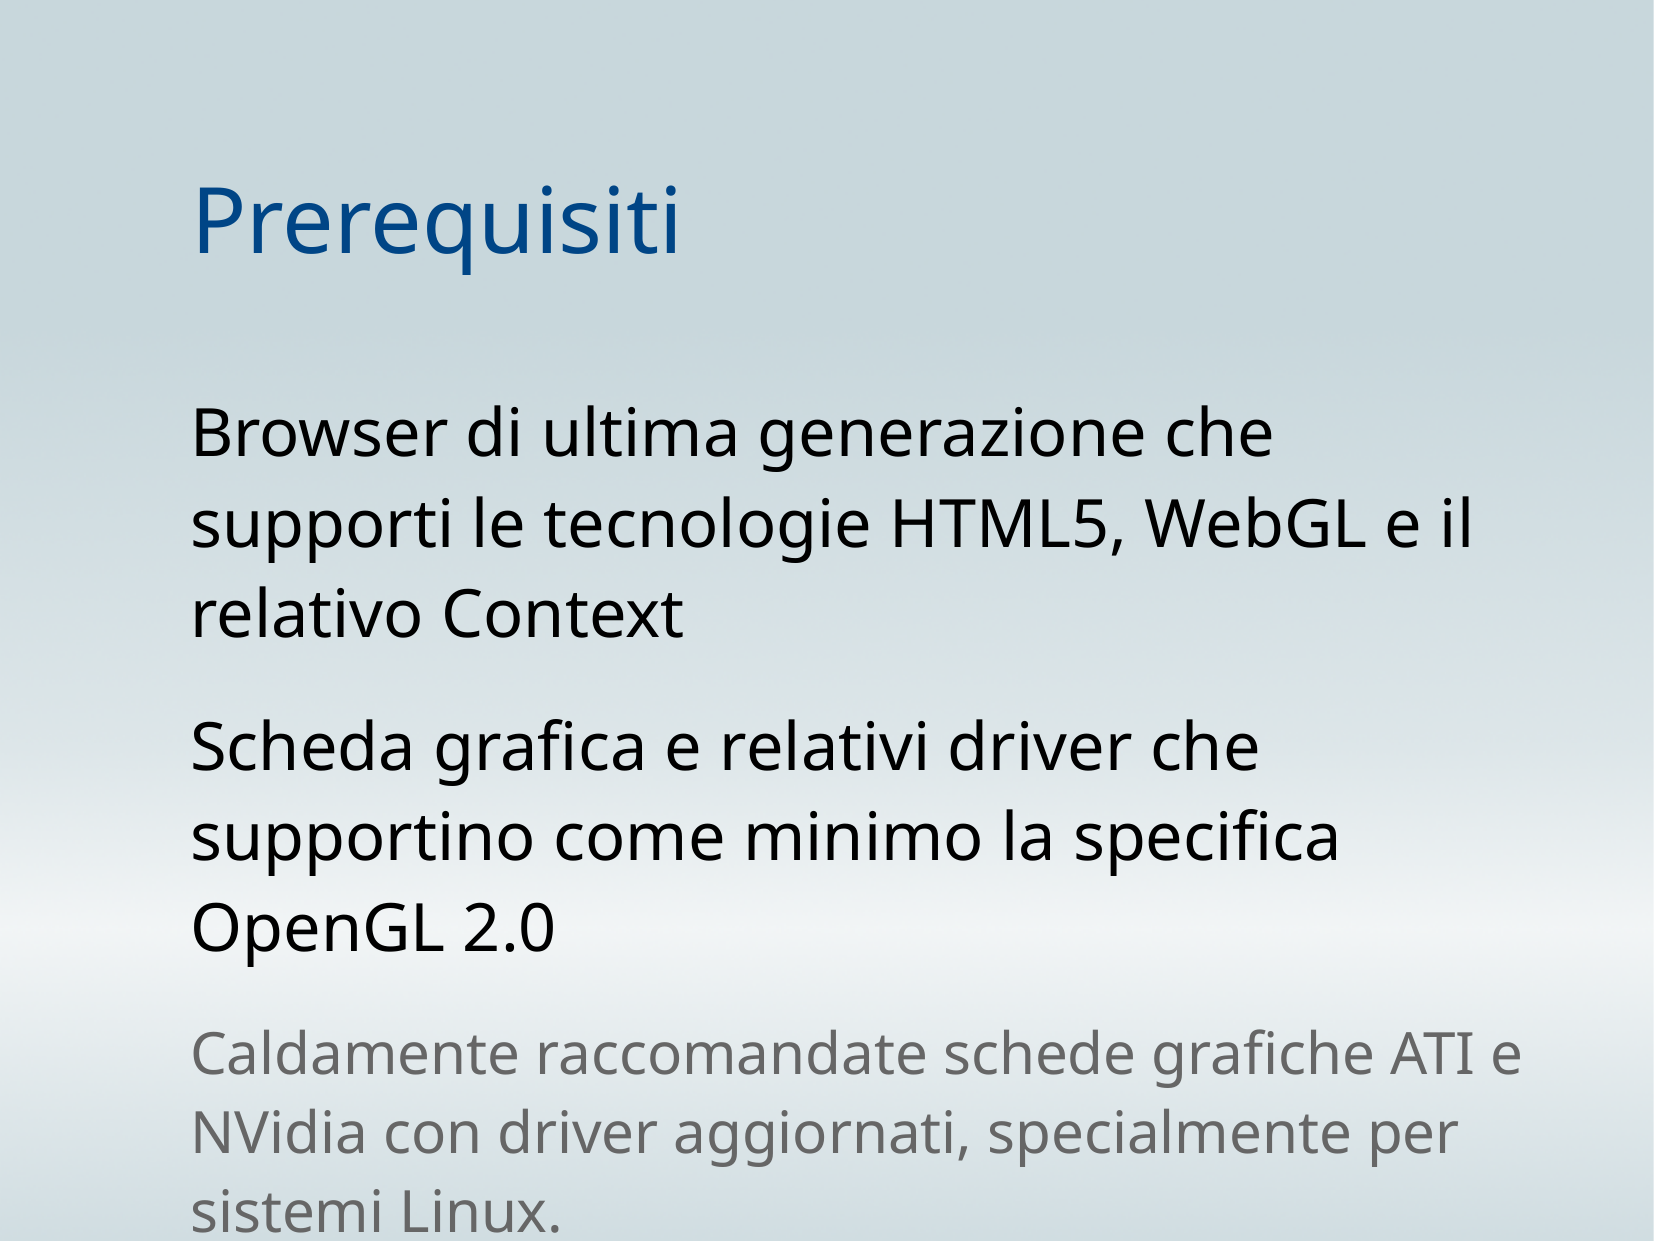

Prerequisiti
Browser di ultima generazione che supporti le tecnologie HTML5, WebGL e il relativo Context
Scheda grafica e relativi driver che supportino come minimo la specifica OpenGL 2.0
Caldamente raccomandate schede grafiche ATI e NVidia con driver aggiornati, specialmente per sistemi Linux.